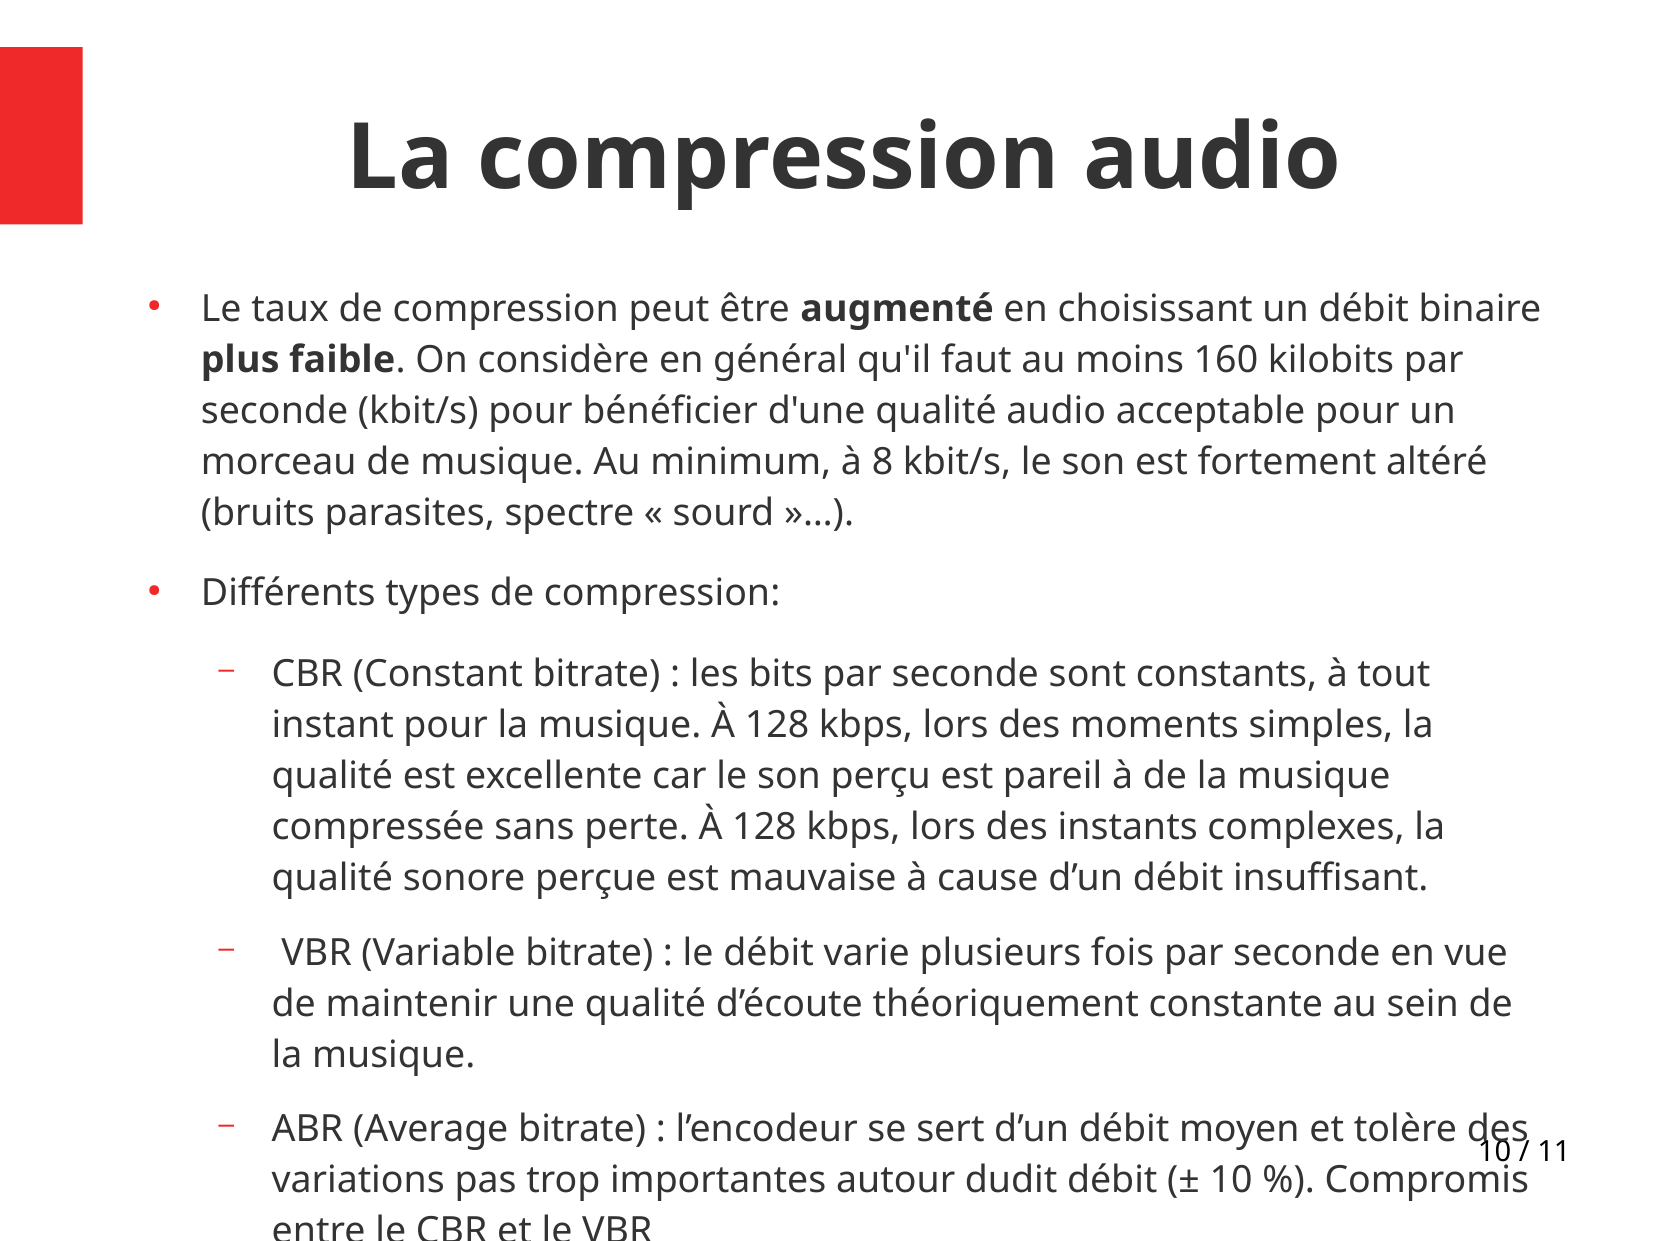

# La compression audio
Le taux de compression peut être augmenté en choisissant un débit binaire plus faible. On considère en général qu'il faut au moins 160 kilobits par seconde (kbit/s) pour bénéficier d'une qualité audio acceptable pour un morceau de musique. Au minimum, à 8 kbit/s, le son est fortement altéré (bruits parasites, spectre « sourd »…).
Différents types de compression:
CBR (Constant bitrate) : les bits par seconde sont constants, à tout instant pour la musique. À 128 kbps, lors des moments simples, la qualité est excellente car le son perçu est pareil à de la musique compressée sans perte. À 128 kbps, lors des instants complexes, la qualité sonore perçue est mauvaise à cause d’un débit insuffisant.
 VBR (Variable bitrate) : le débit varie plusieurs fois par seconde en vue de maintenir une qualité d’écoute théoriquement constante au sein de la musique.
ABR (Average bitrate) : l’encodeur se sert d’un débit moyen et tolère des variations pas trop importantes autour dudit débit (± 10 %). Compromis entre le CBR et le VBR
10